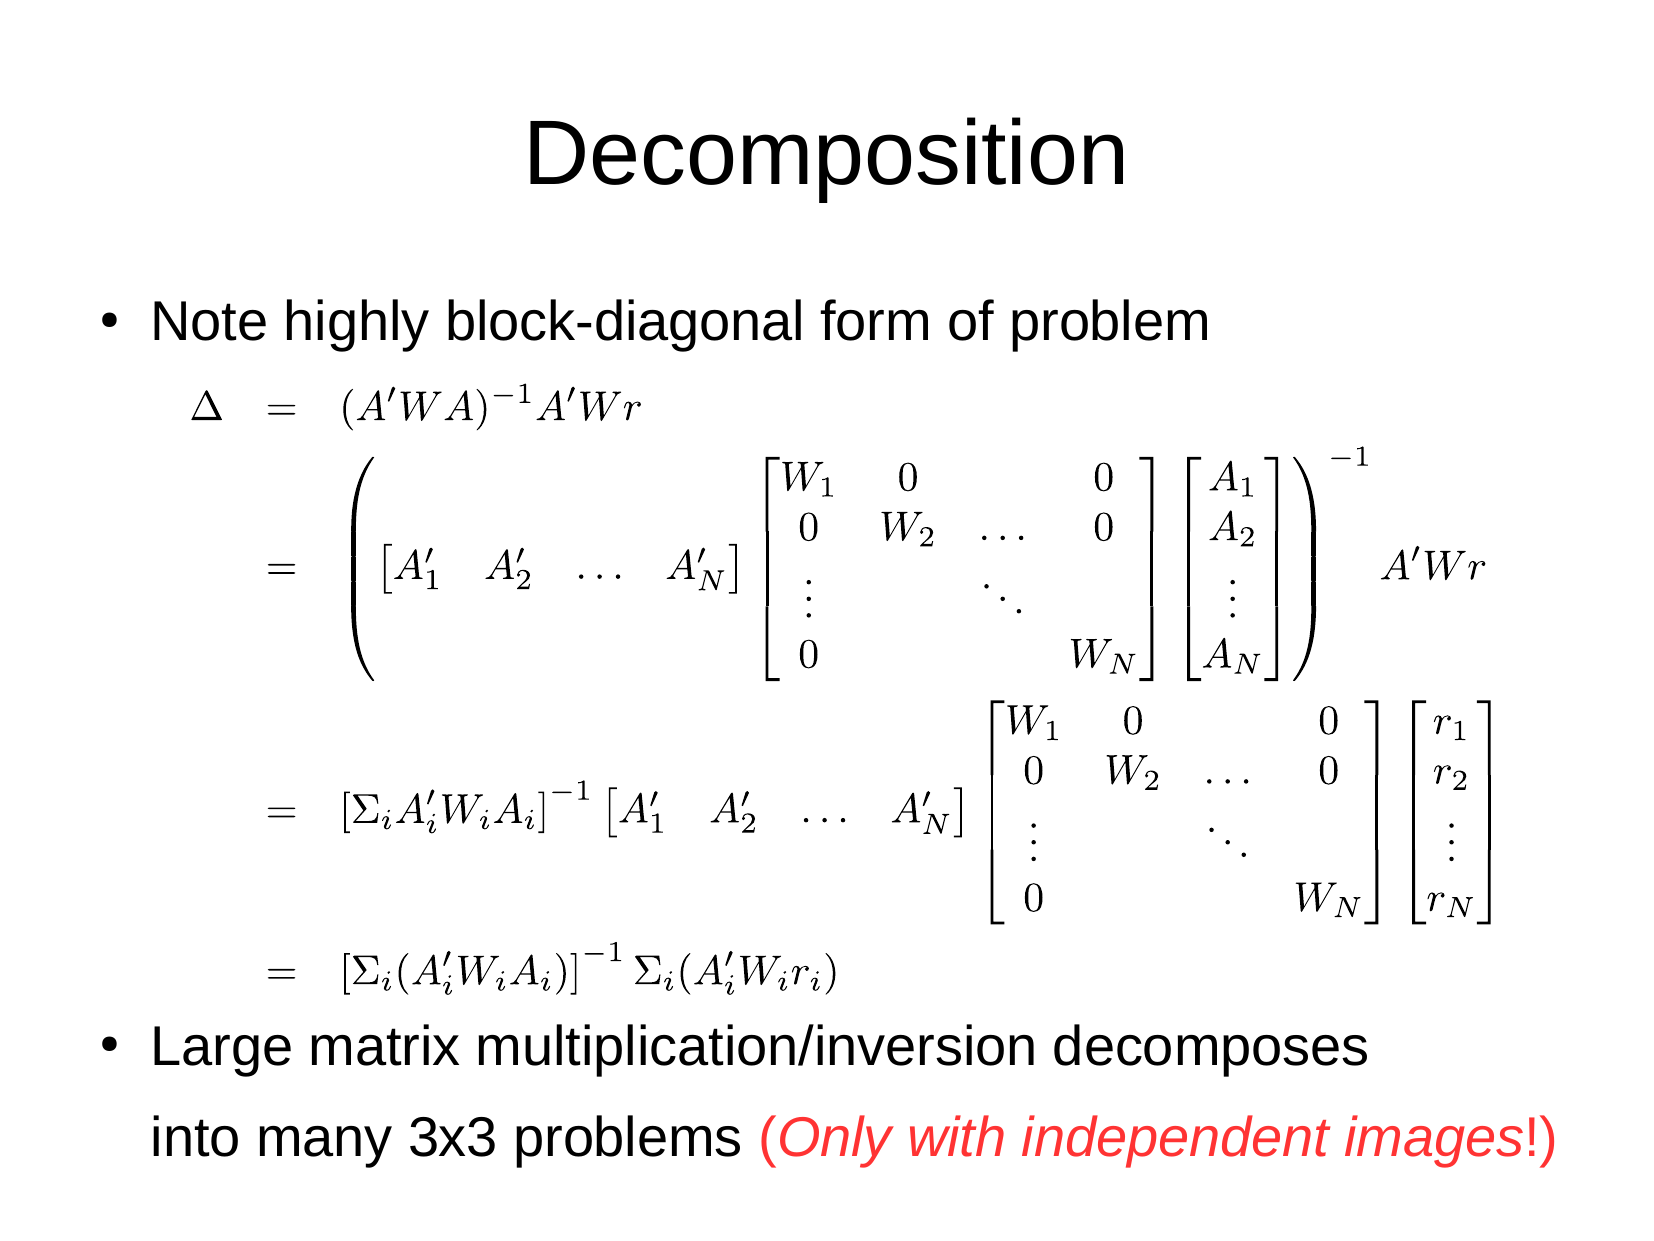

# Decomposition
Note highly block-diagonal form of problem
Large matrix multiplication/inversion decomposes
into many 3x3 problems (Only with independent images!)